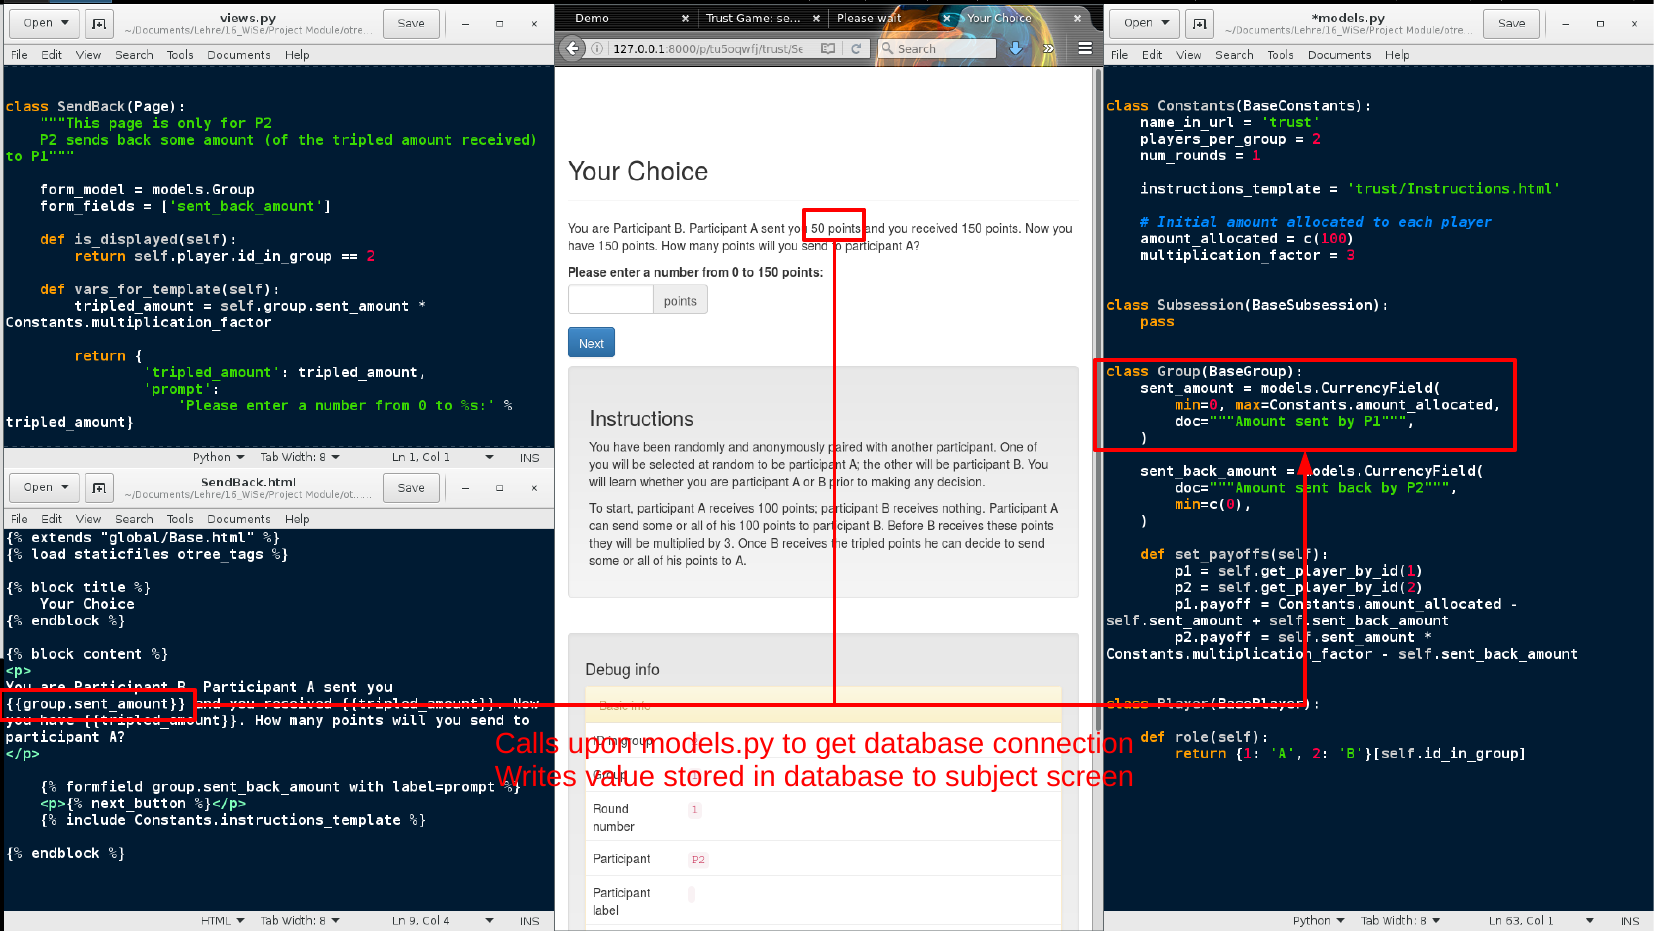

Calls upon models.py to get database connection
Writes value stored in database to subject screen